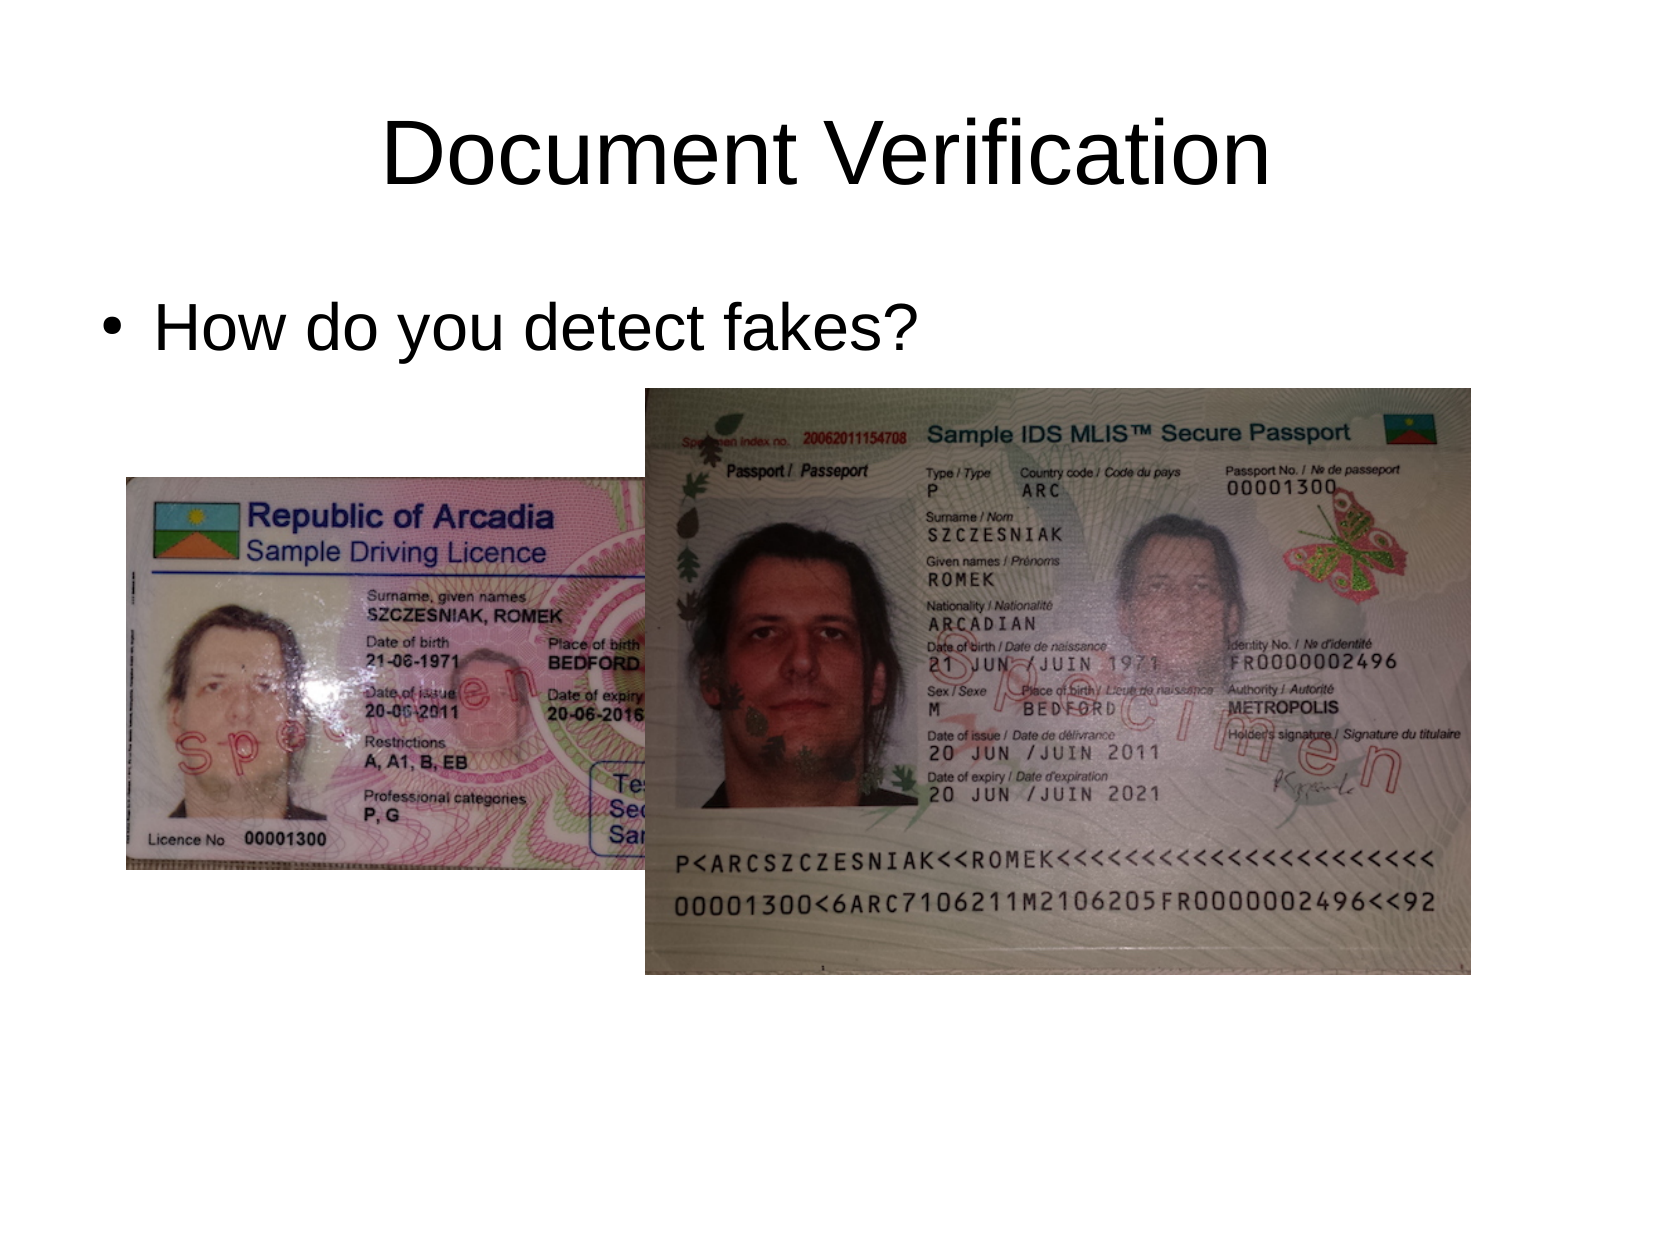

# Document Verification
How do you detect fakes?